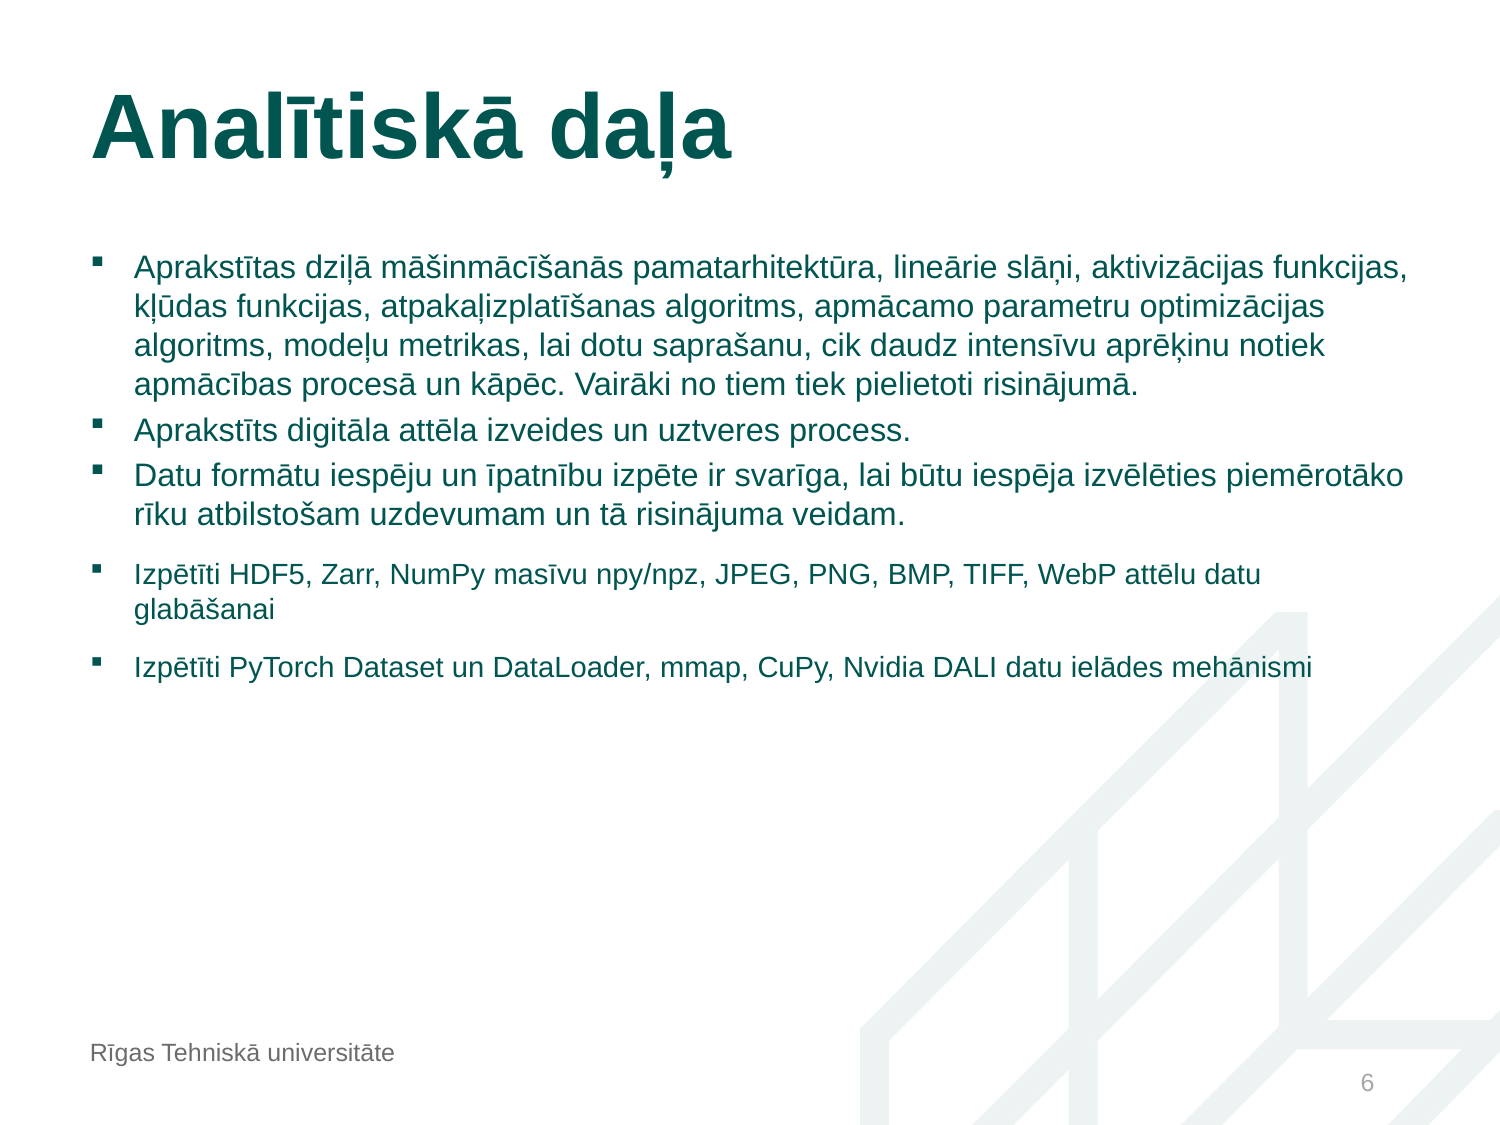

Analītiskā daļa
# Aprakstītas dziļā māšinmācīšanās pamatarhitektūra, lineārie slāņi, aktivizācijas funkcijas, kļūdas funkcijas, atpakaļizplatīšanas algoritms, apmācamo parametru optimizācijas algoritms, modeļu metrikas, lai dotu saprašanu, cik daudz intensīvu aprēķinu notiek apmācības procesā un kāpēc. Vairāki no tiem tiek pielietoti risinājumā.
Aprakstīts digitāla attēla izveides un uztveres process.
Datu formātu iespēju un īpatnību izpēte ir svarīga, lai būtu iespēja izvēlēties piemērotāko rīku atbilstošam uzdevumam un tā risinājuma veidam.
Izpētīti HDF5, Zarr, NumPy masīvu npy/npz, JPEG, PNG, BMP, TIFF, WebP attēlu datu glabāšanai
Izpētīti PyTorch Dataset un DataLoader, mmap, CuPy, Nvidia DALI datu ielādes mehānismi
Rīgas Tehniskā universitāte